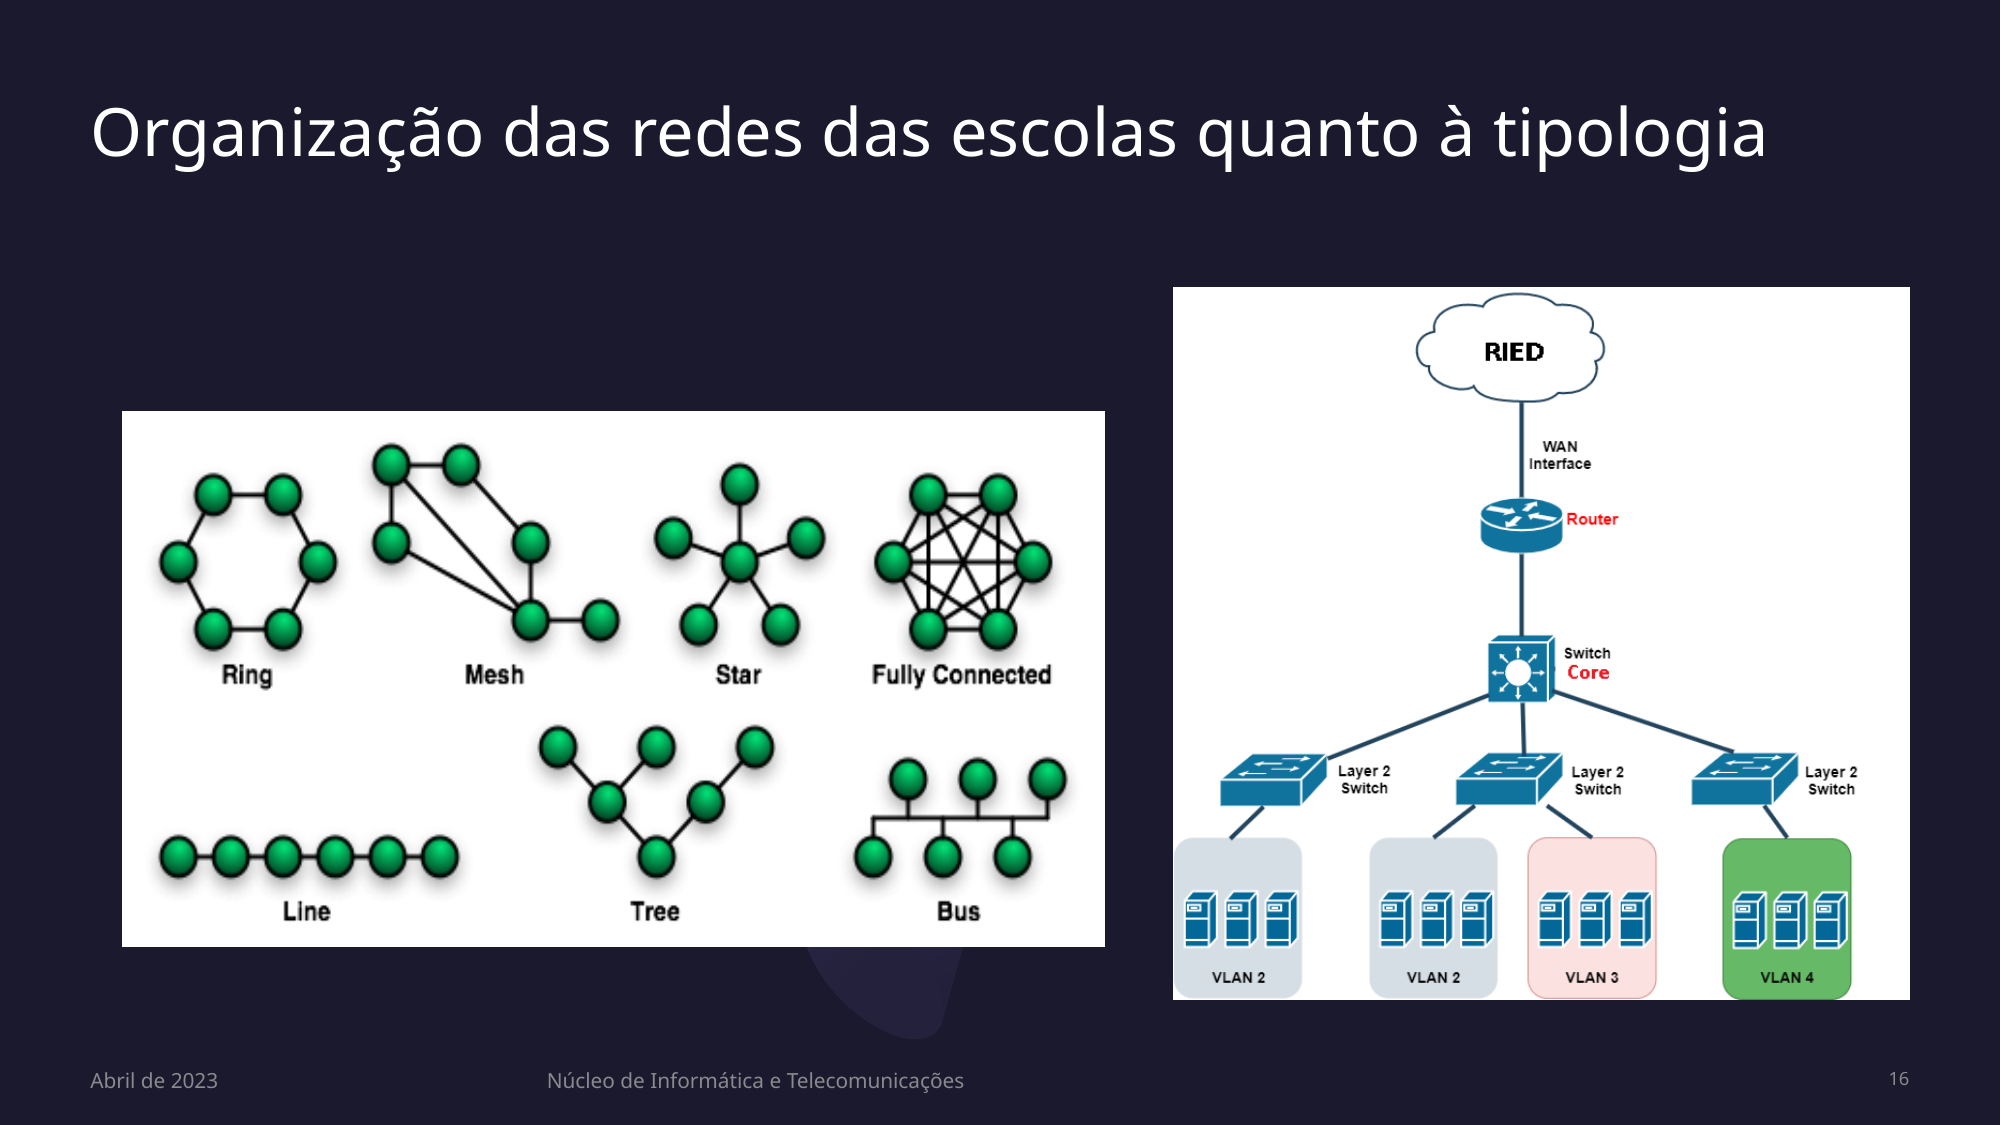

# Organização das redes das escolas quanto à tipologia
Abril de 2023
Núcleo de Informática e Telecomunicações